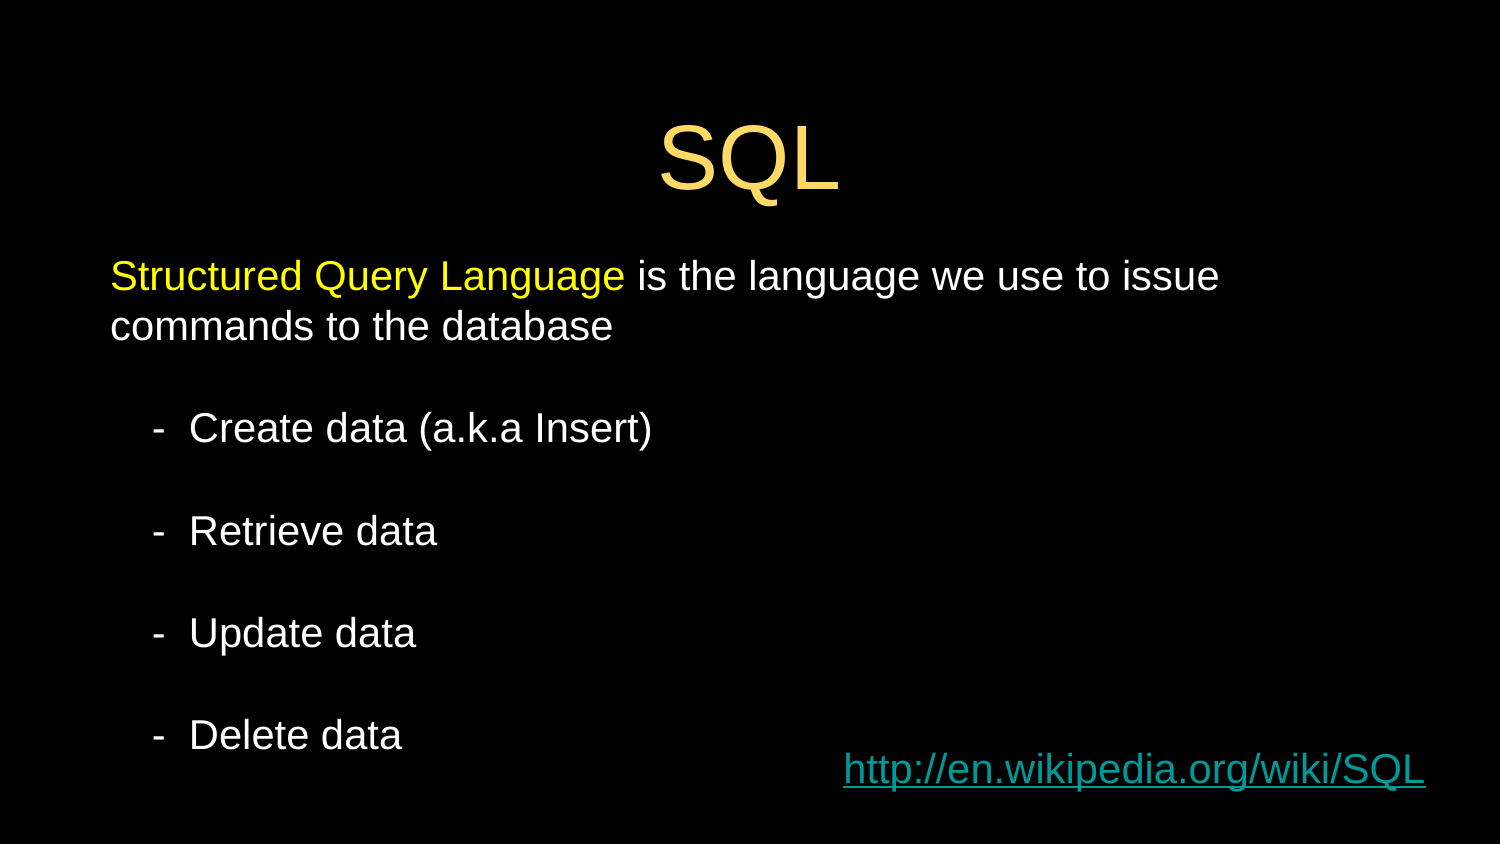

# SQL
Structured Query Language is the language we use to issue commands to the database
- Create data (a.k.a Insert)
- Retrieve data
- Update data
- Delete data
http://en.wikipedia.org/wiki/SQL